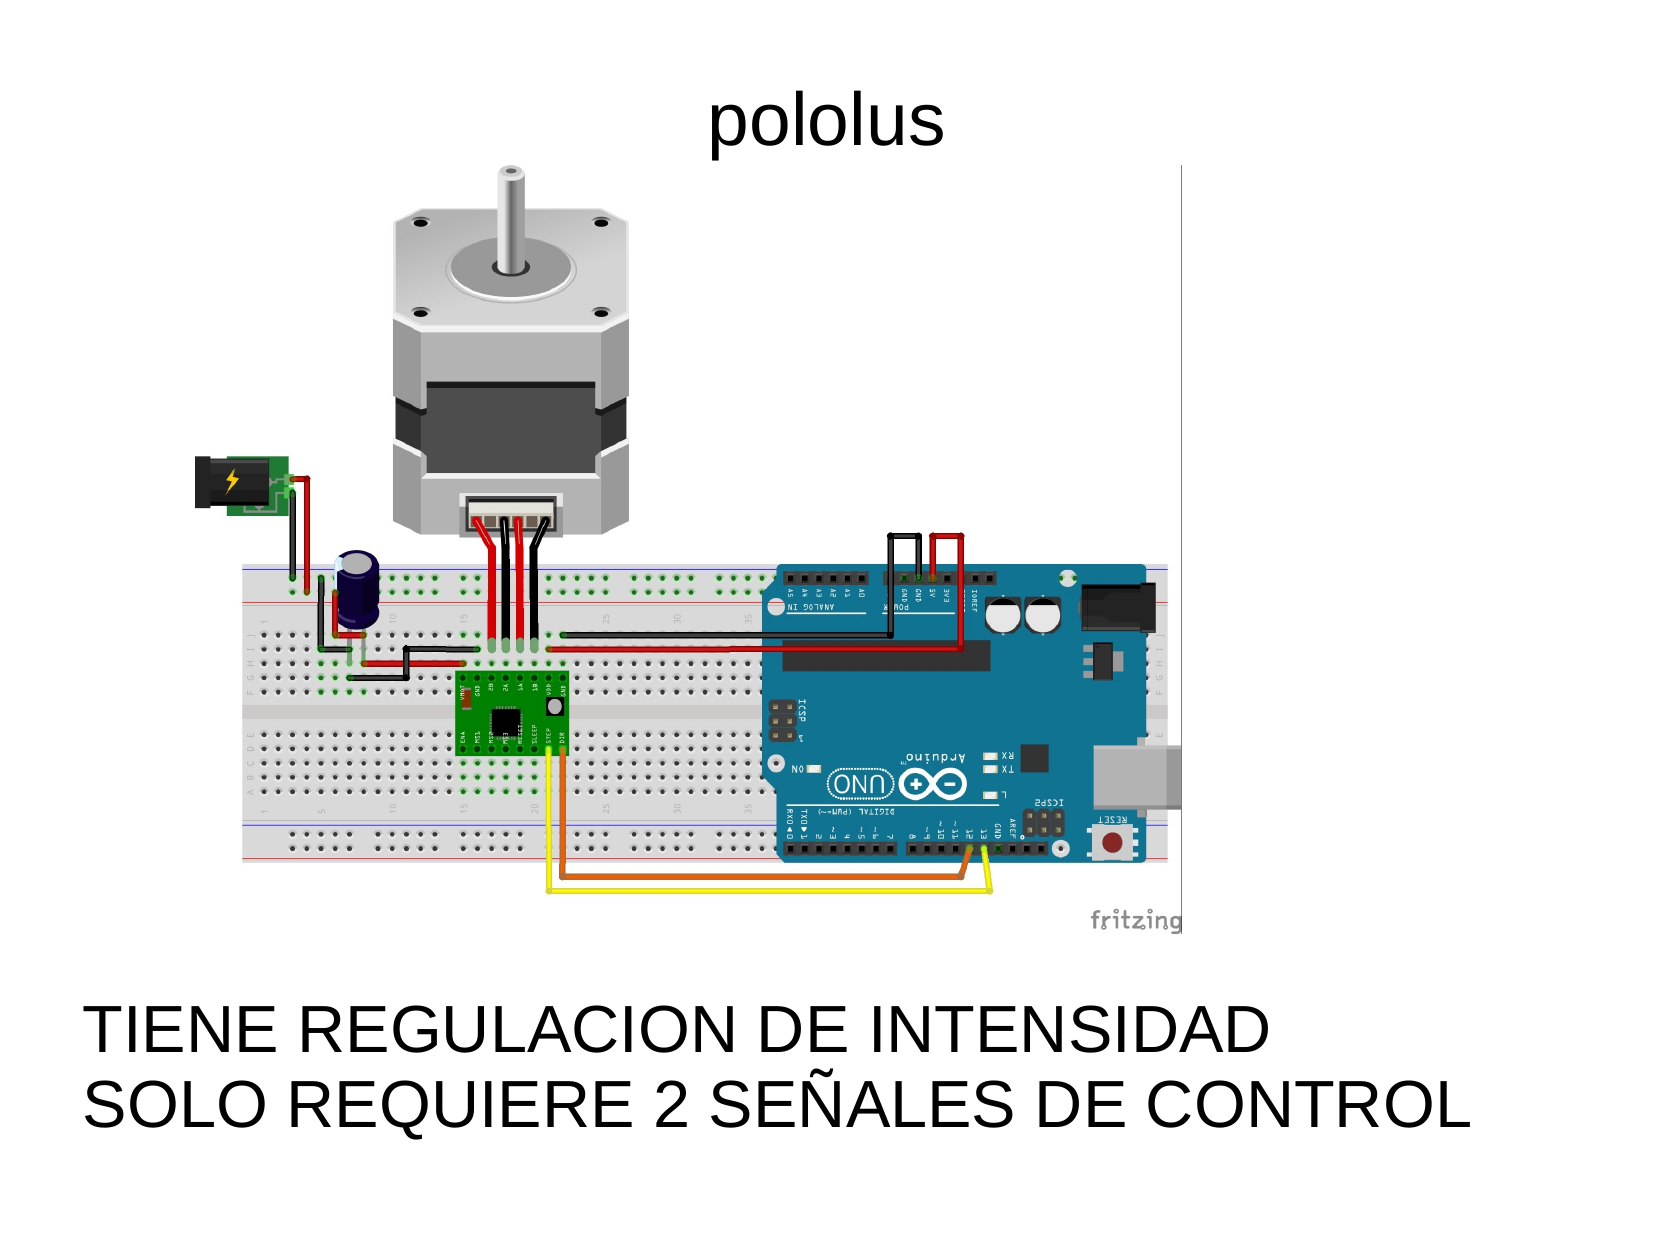

# pololus
TIENE REGULACION DE INTENSIDAD
SOLO REQUIERE 2 SEÑALES DE CONTROL